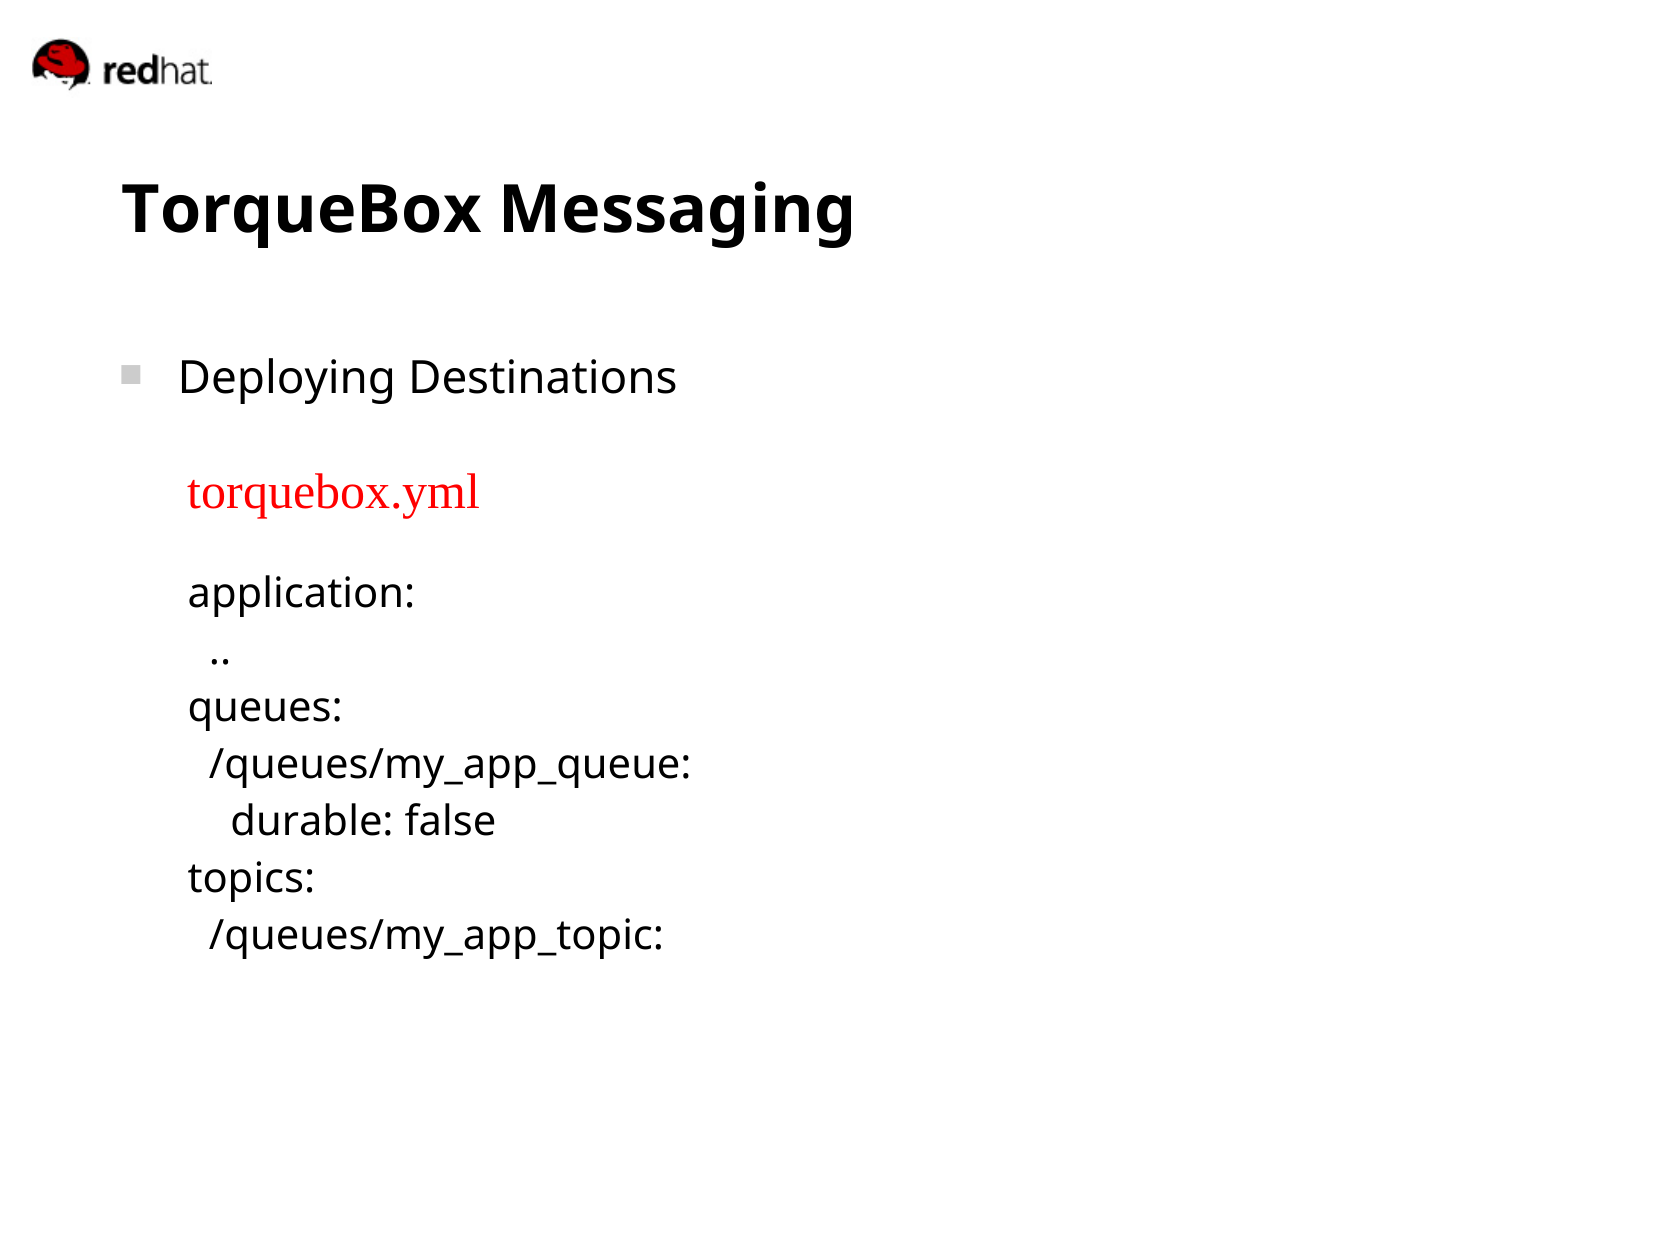

# TorqueBox Messaging
Deploying Destinations
torquebox.yml
application:
 ..
queues:
 /queues/my_app_queue:
 durable: false
topics:
 /queues/my_app_topic: